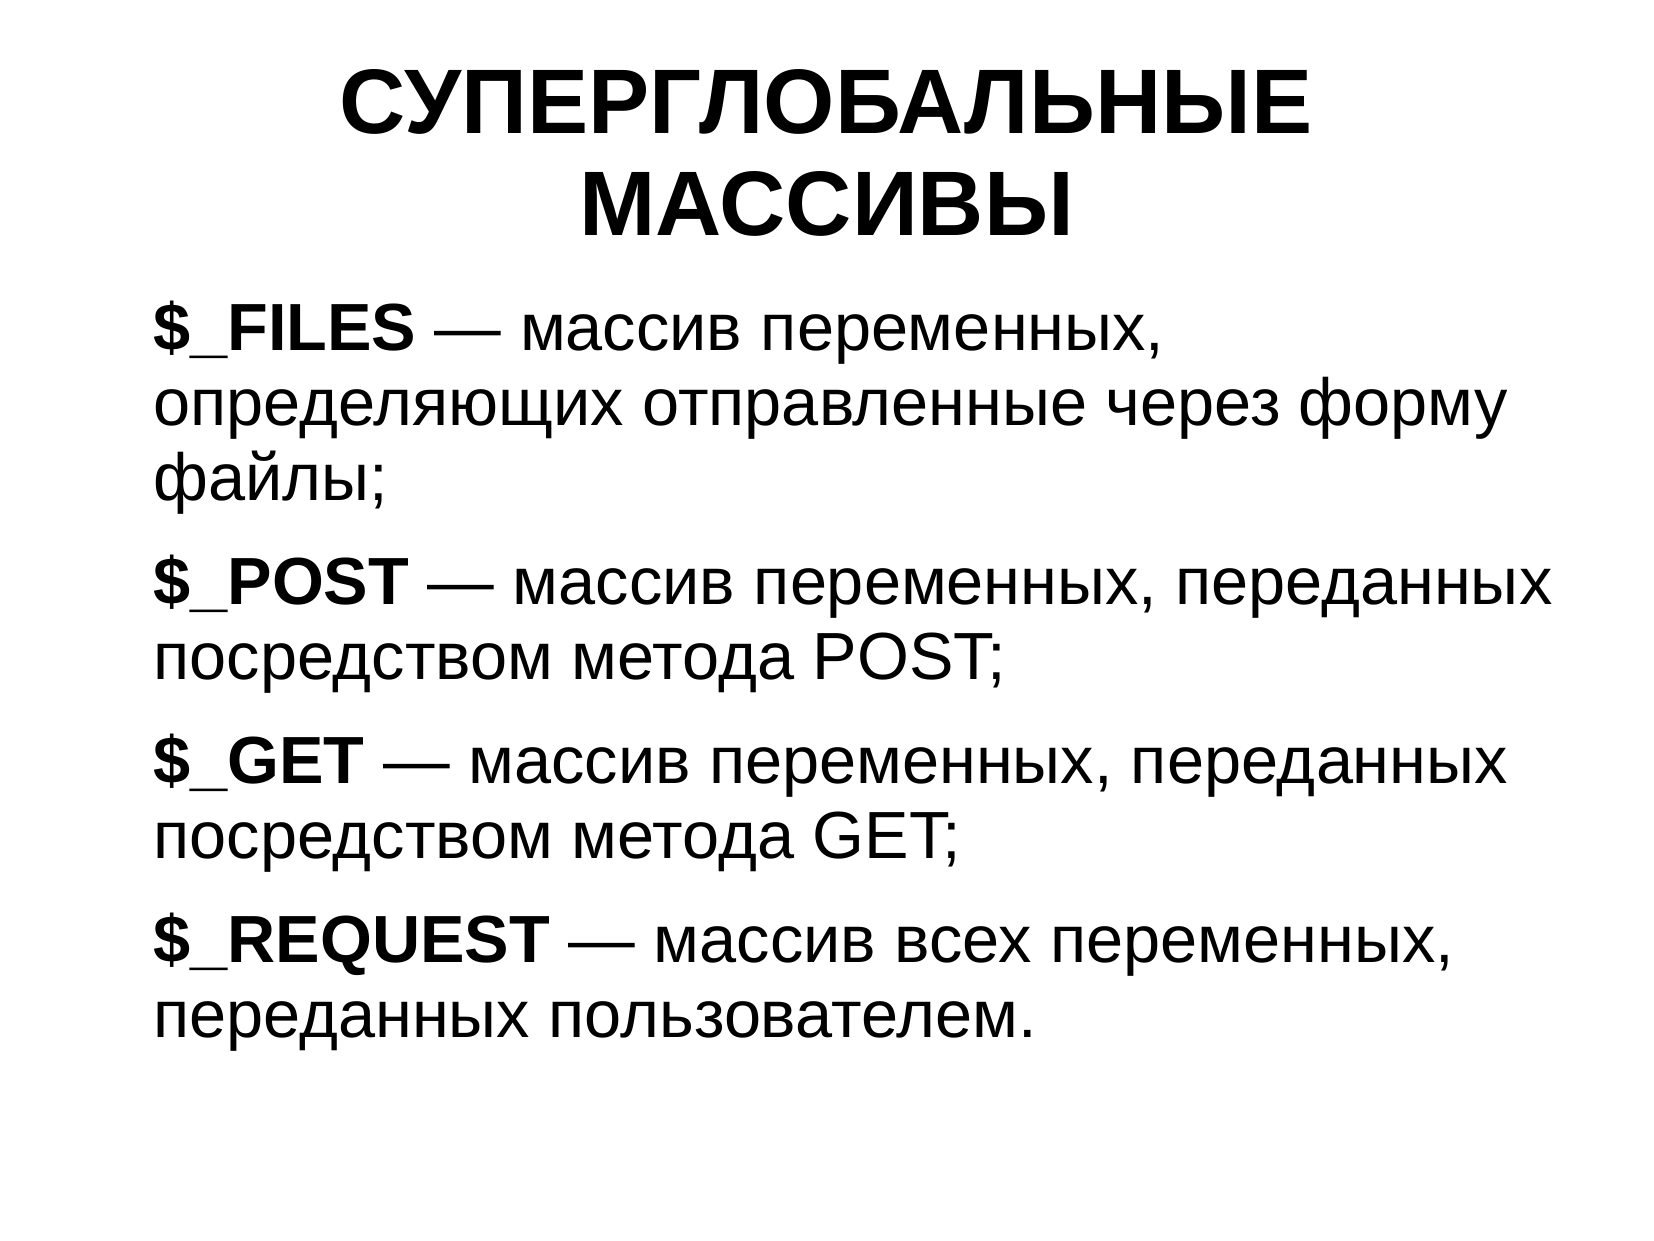

# СУПЕРГЛОБАЛЬНЫЕ МАССИВЫ
$_FILES — массив переменных, определяющих отправленные через форму файлы;
$_POST — массив переменных, переданных посредством метода POST;
$_GET — массив переменных, переданных посредством метода GET;
$_REQUEST — массив всех переменных, переданных пользователем.